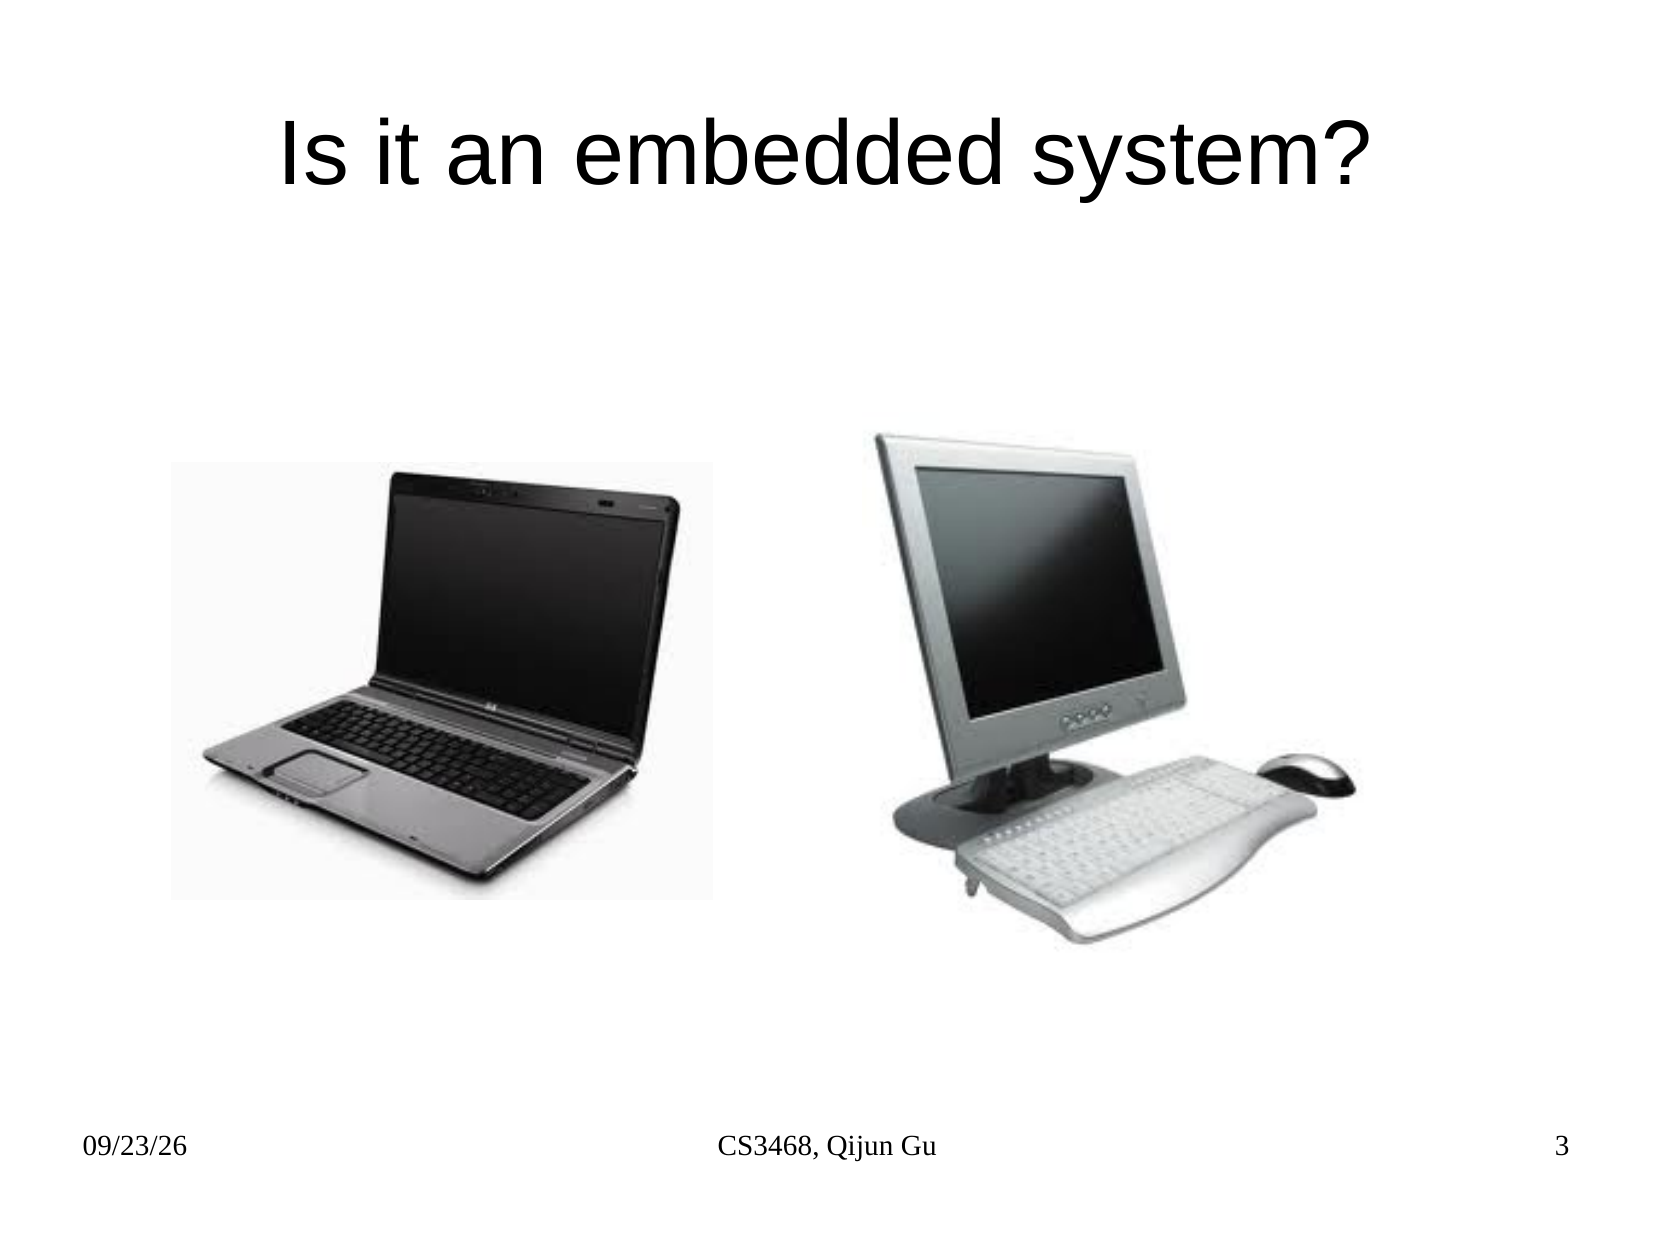

# Is it an embedded system?
CS3468, Qijun Gu
3